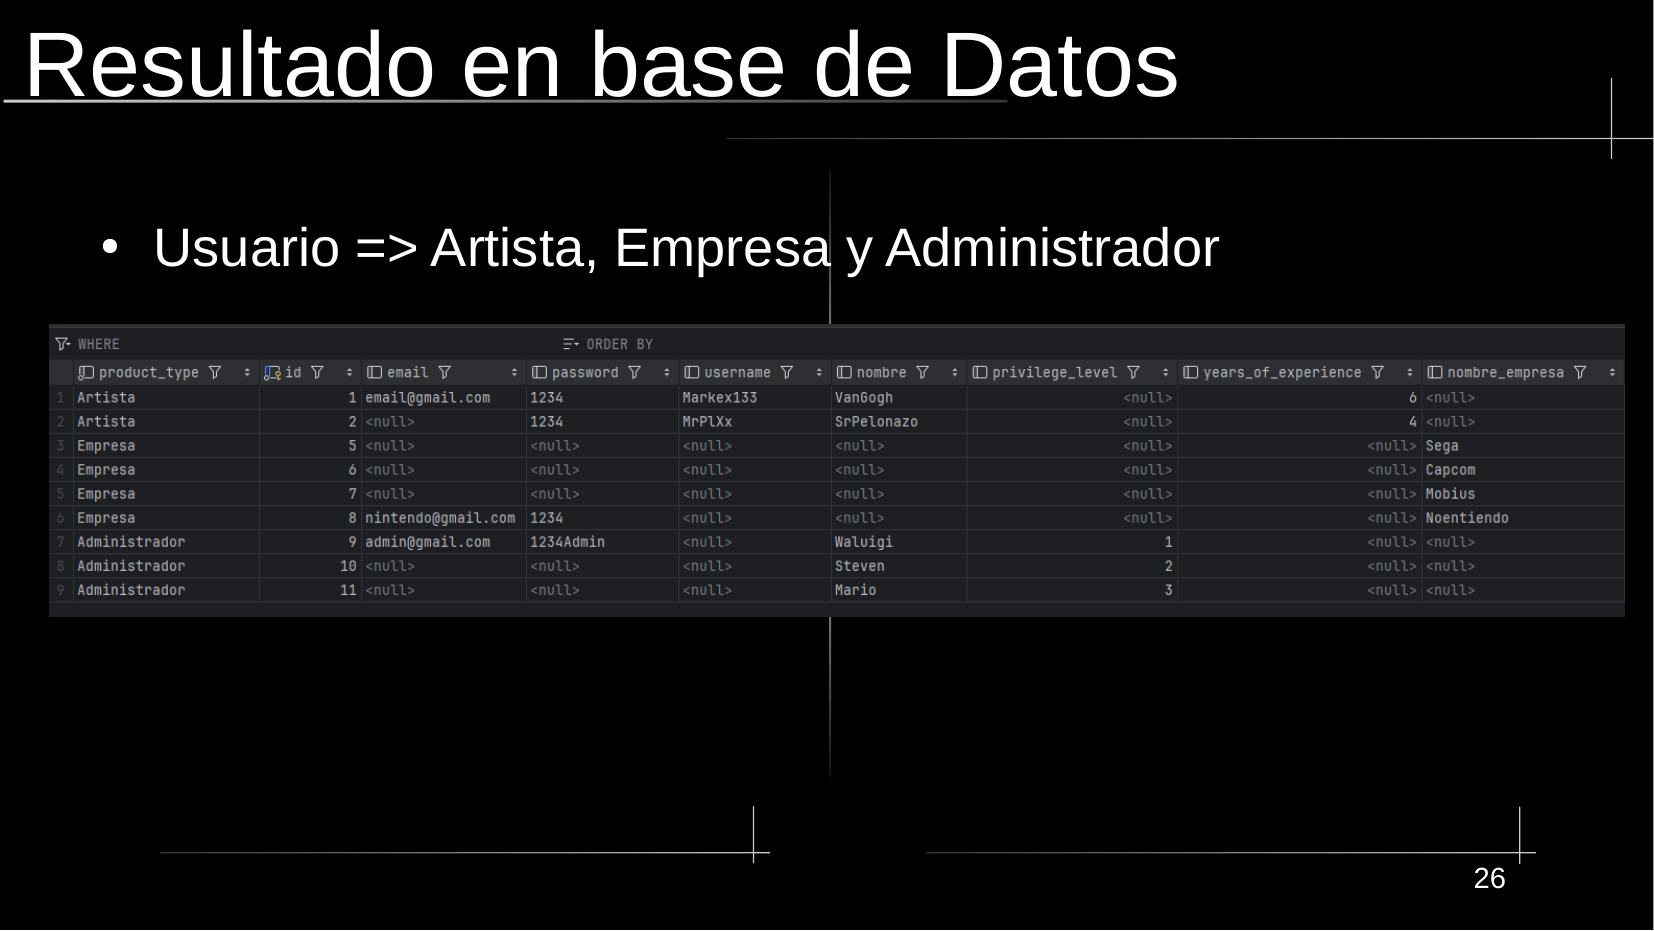

# Resultado en base de Datos
Usuario => Artista, Empresa y Administrador
26